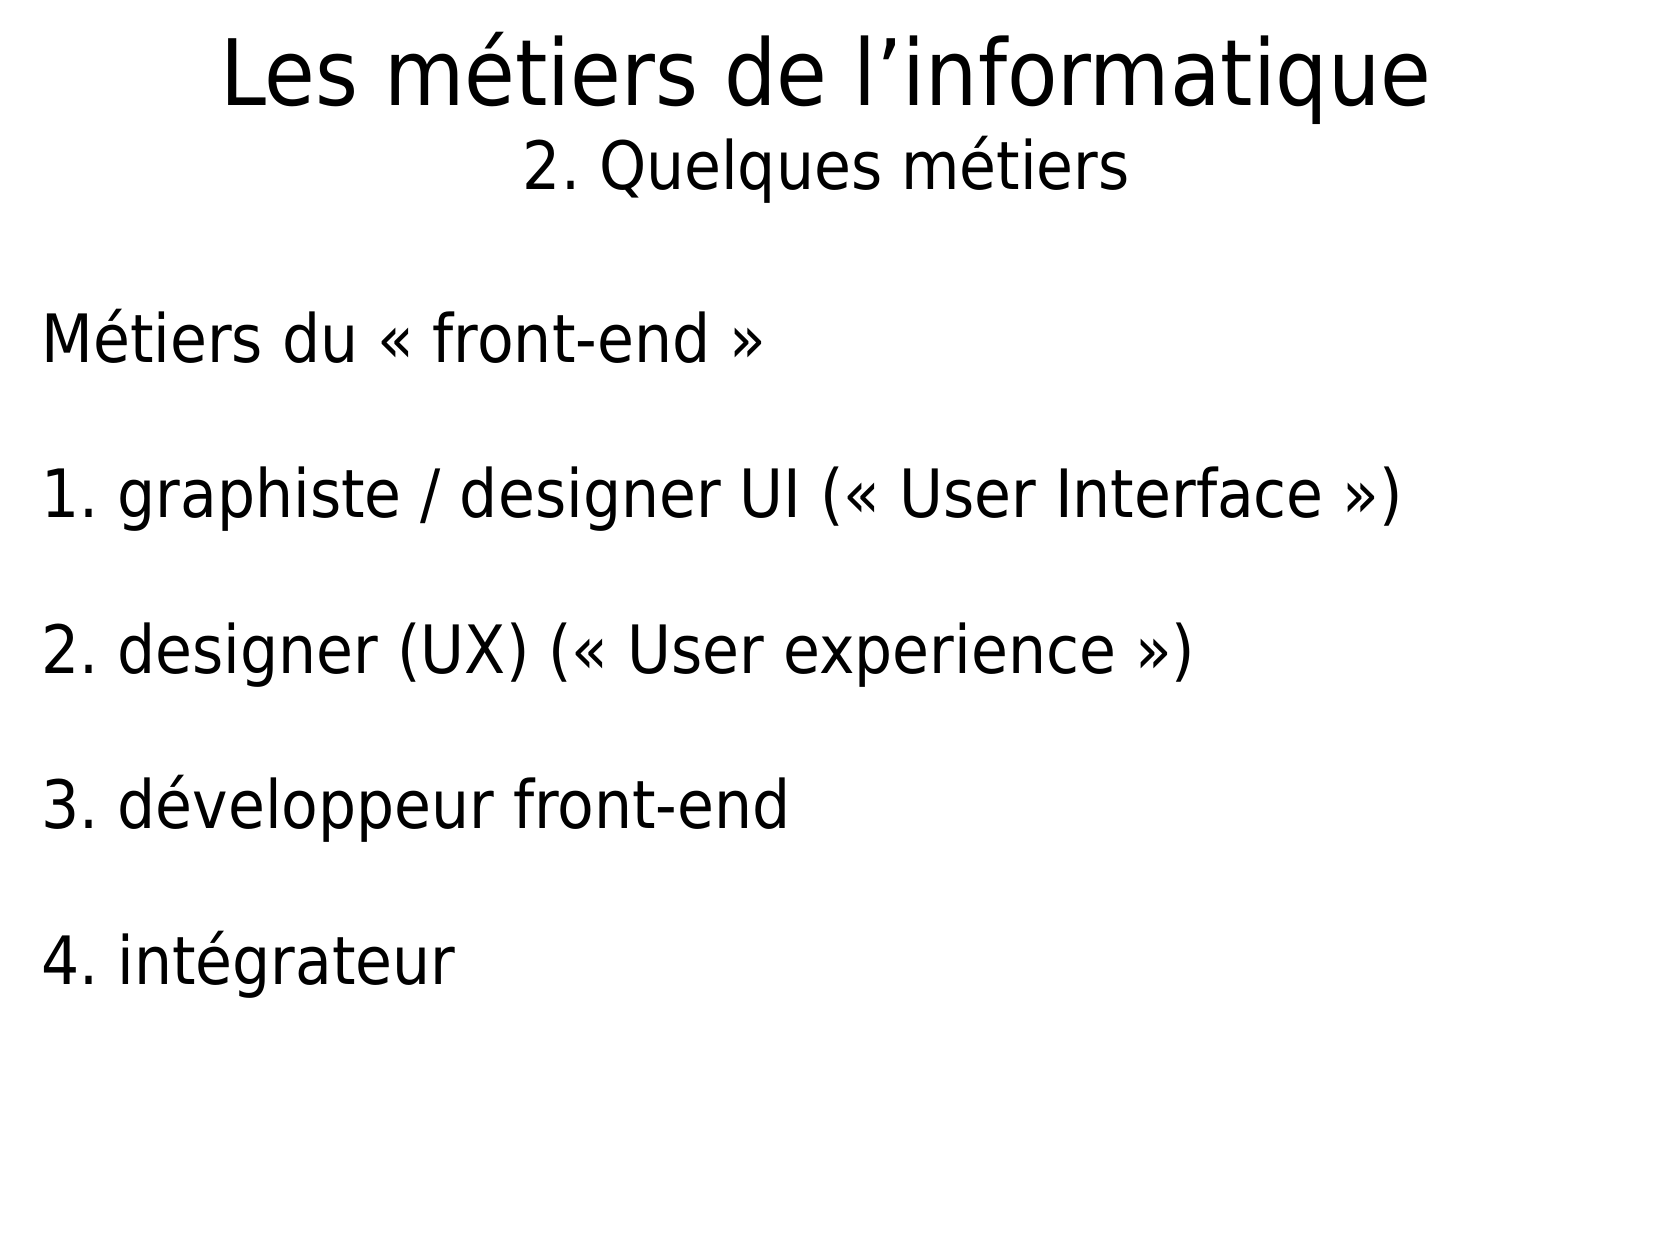

# Les métiers de l’informatique 2. Quelques métiers
Métiers du « front-end »
1. graphiste / designer UI (« User Interface »)
2. designer (UX) (« User experience »)
3. développeur front-end
4. intégrateur